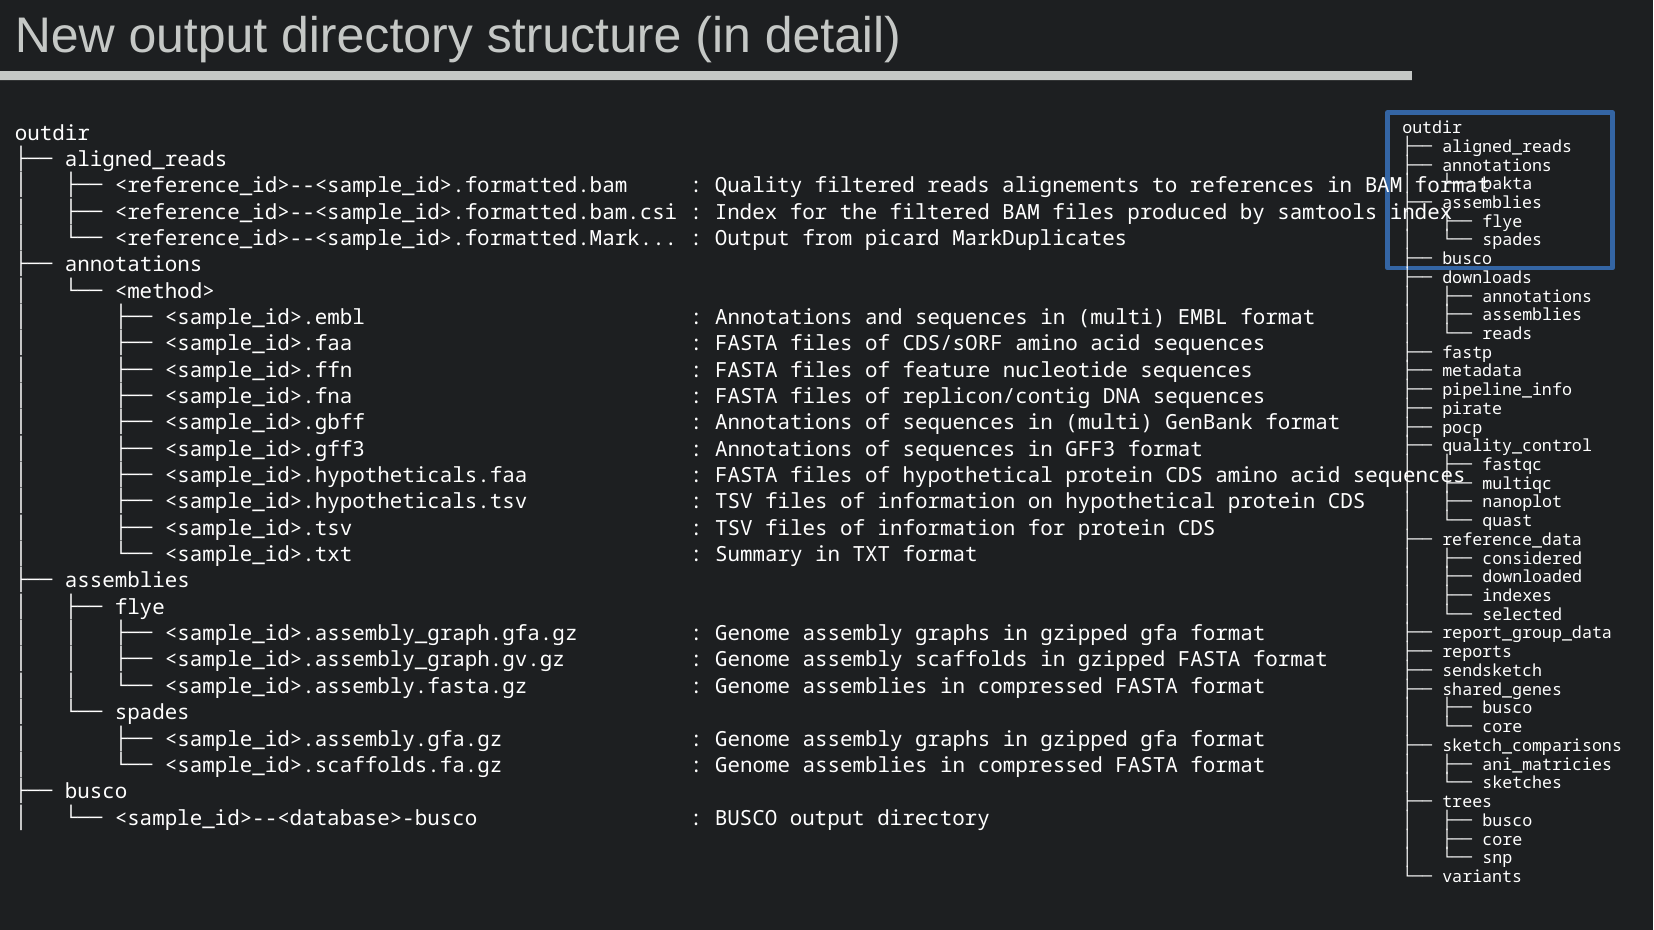

New output directory structure (in detail)
outdir
├── aligned_reads
│ ├── <reference_id>--<sample_id>.formatted.bam : Quality filtered reads alignements to references in BAM format
│ ├── <reference_id>--<sample_id>.formatted.bam.csi : Index for the filtered BAM files produced by samtools index
│ └── <reference_id>--<sample_id>.formatted.Mark... : Output from picard MarkDuplicates
├── annotations
│ └── <method>
│ ├── <sample_id>.embl : Annotations and sequences in (multi) EMBL format
│ ├── <sample_id>.faa : FASTA files of CDS/sORF amino acid sequences
│ ├── <sample_id>.ffn : FASTA files of feature nucleotide sequences
│ ├── <sample_id>.fna : FASTA files of replicon/contig DNA sequences
│ ├── <sample_id>.gbff : Annotations of sequences in (multi) GenBank format
│ ├── <sample_id>.gff3 : Annotations of sequences in GFF3 format
│ ├── <sample_id>.hypotheticals.faa : FASTA files of hypothetical protein CDS amino acid sequences
│ ├── <sample_id>.hypotheticals.tsv : TSV files of information on hypothetical protein CDS
│ ├── <sample_id>.tsv : TSV files of information for protein CDS
│ └── <sample_id>.txt : Summary in TXT format
├── assemblies
│ ├── flye
│ │ ├── <sample_id>.assembly_graph.gfa.gz : Genome assembly graphs in gzipped gfa format
│ │ ├── <sample_id>.assembly_graph.gv.gz : Genome assembly scaffolds in gzipped FASTA format
│ │ └── <sample_id>.assembly.fasta.gz : Genome assemblies in compressed FASTA format
│ └── spades
│ ├── <sample_id>.assembly.gfa.gz : Genome assembly graphs in gzipped gfa format
│ └── <sample_id>.scaffolds.fa.gz : Genome assemblies in compressed FASTA format
├── busco
│ └── <sample_id>--<database>-busco : BUSCO output directory
outdir
├── aligned_reads
├── annotations
│ └── bakta
├── assemblies
│ ├── flye
│ └── spades
├── busco
├── downloads
│ ├── annotations
│ ├── assemblies
│ └── reads
├── fastp
├── metadata
├── pipeline_info
├── pirate
├── pocp
├── quality_control
│ ├── fastqc
│ ├── multiqc
│ ├── nanoplot
│ └── quast
├── reference_data
│ ├── considered
│ ├── downloaded
│ ├── indexes
│ └── selected
├── report_group_data
├── reports
├── sendsketch
├── shared_genes
│ ├── busco
│ └── core
├── sketch_comparisons
│ ├── ani_matricies
│ └── sketches
├── trees
│ ├── busco
│ ├── core
│ └── snp
└── variants